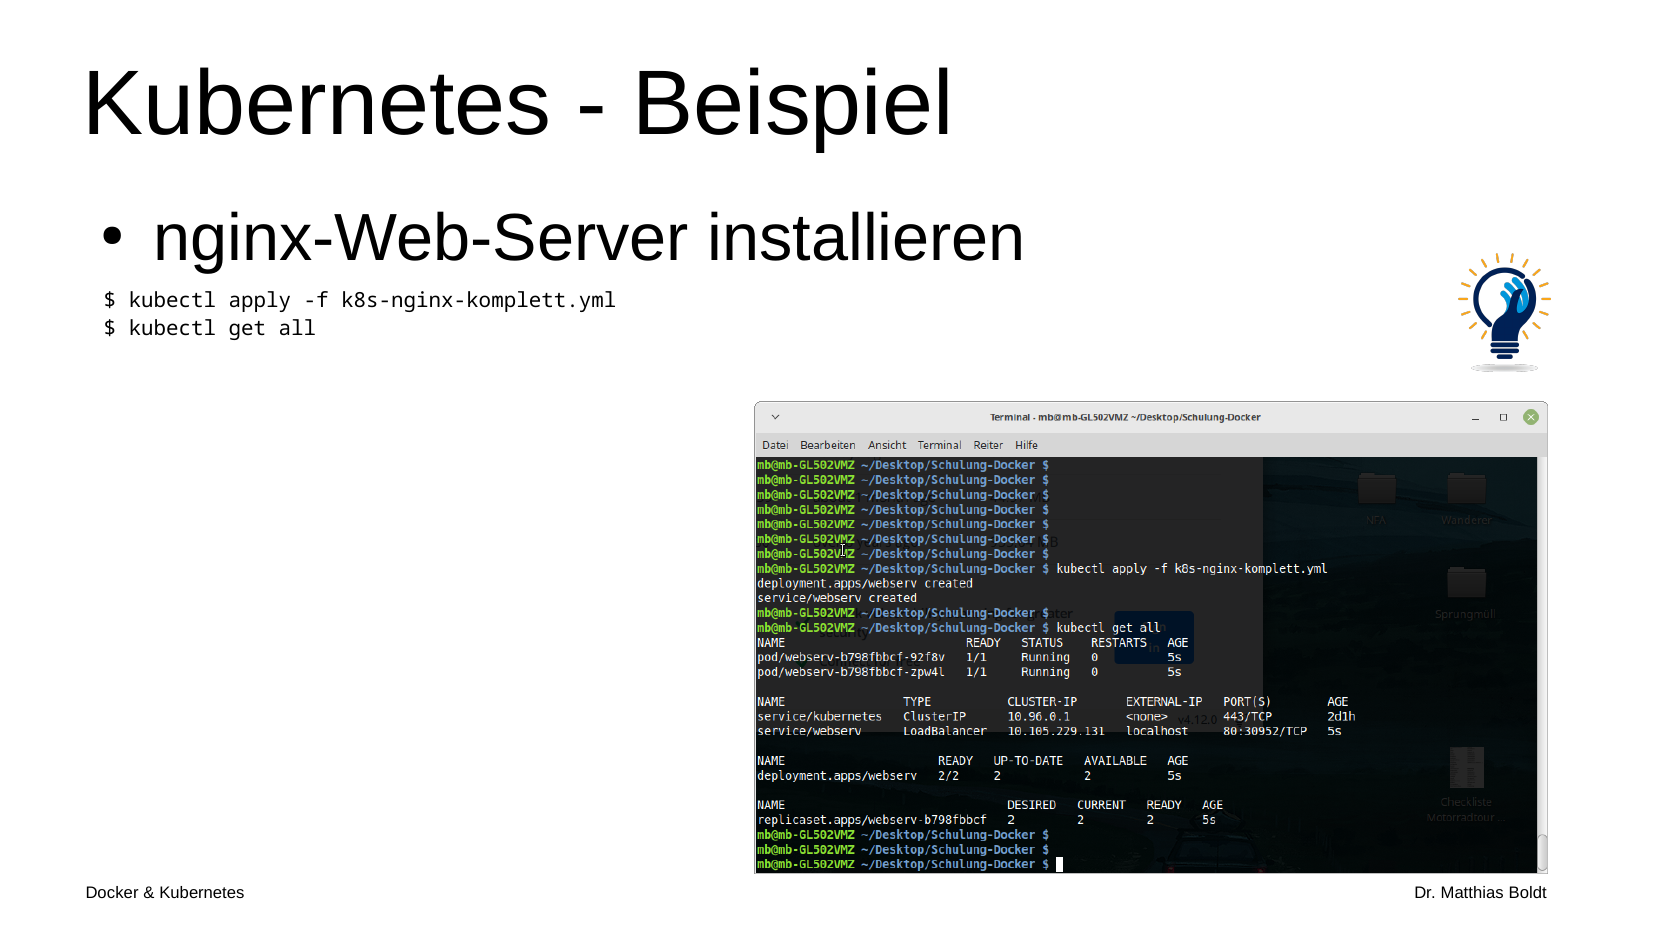

# Kubernetes - Beispiel
nginx-Web-Server installieren
$ kubectl apply -f k8s-nginx-komplett.yml
$ kubectl get all
Docker & Kubernetes																Dr. Matthias Boldt